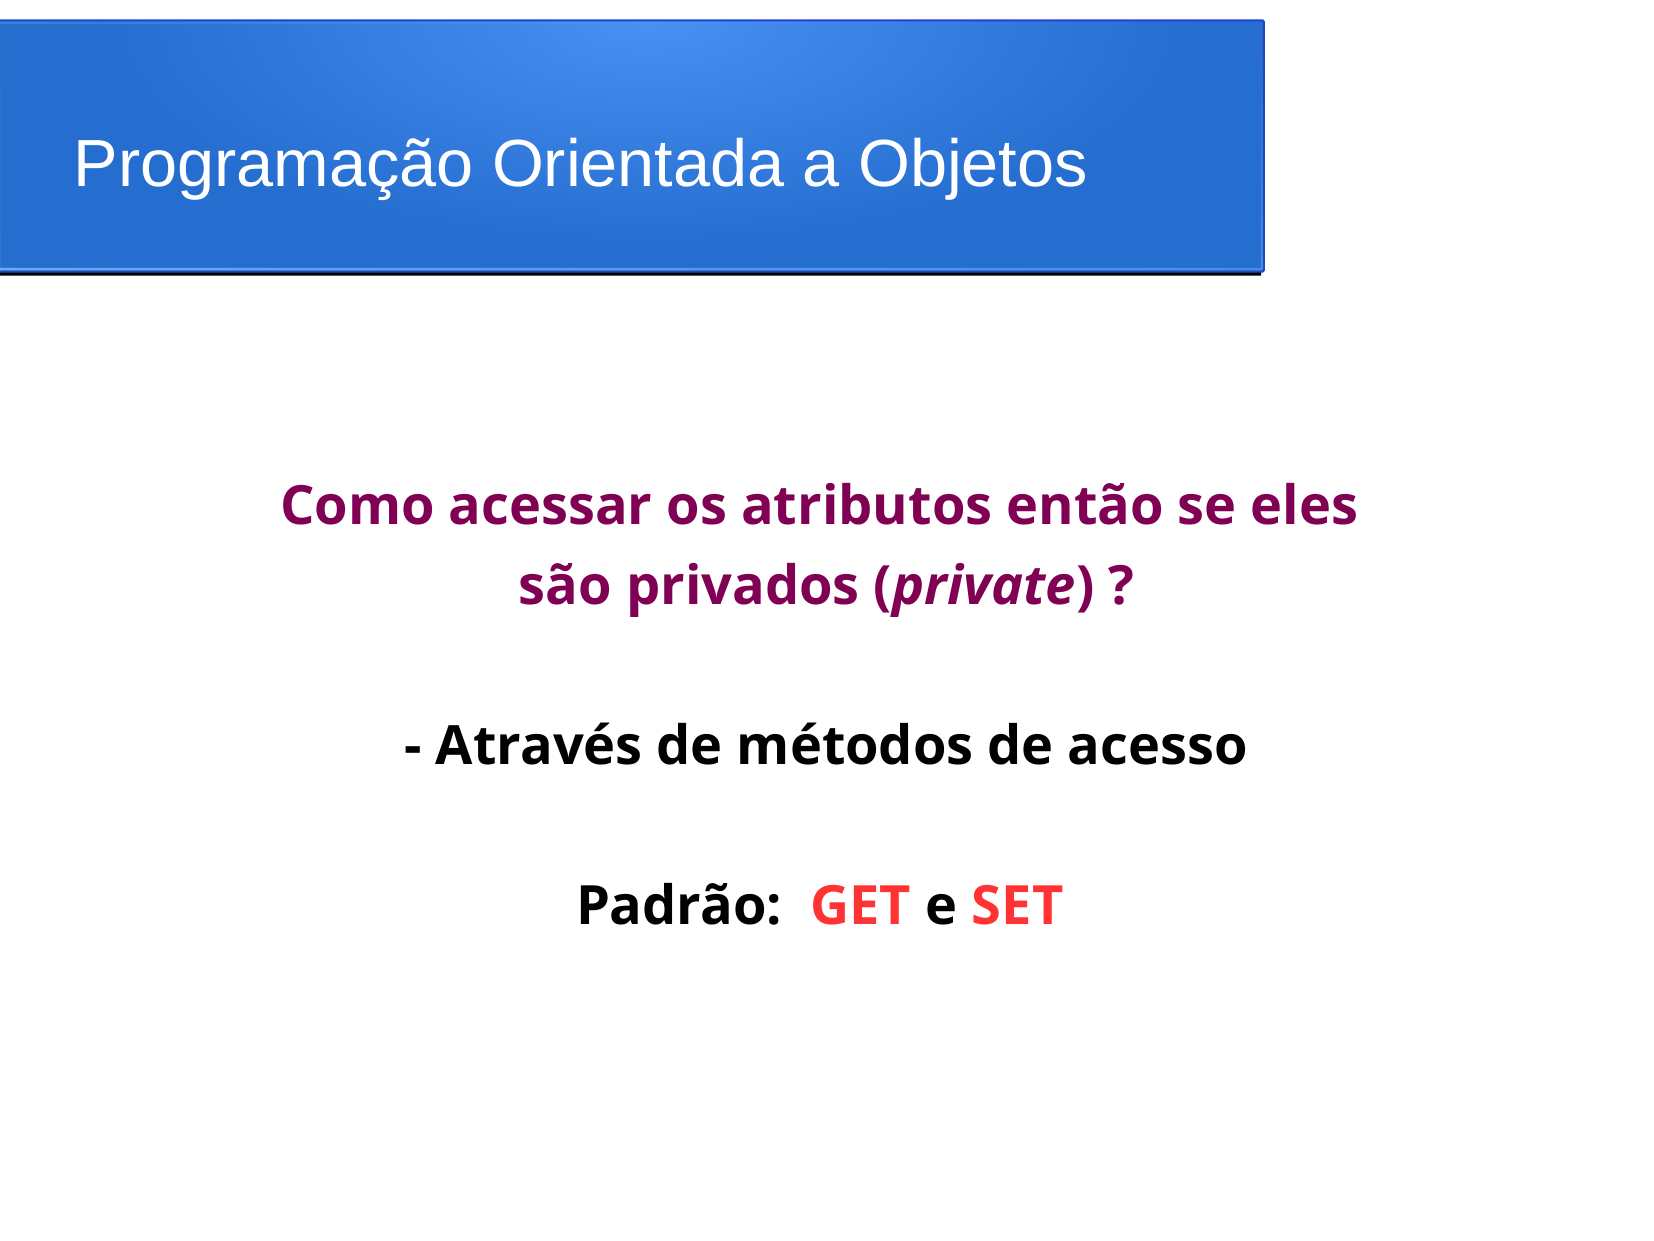

Programação Orientada a Objetos
# Como acessar os atributos então se eles
são privados (private) ?
- Através de métodos de acesso
Padrão: GET e SET